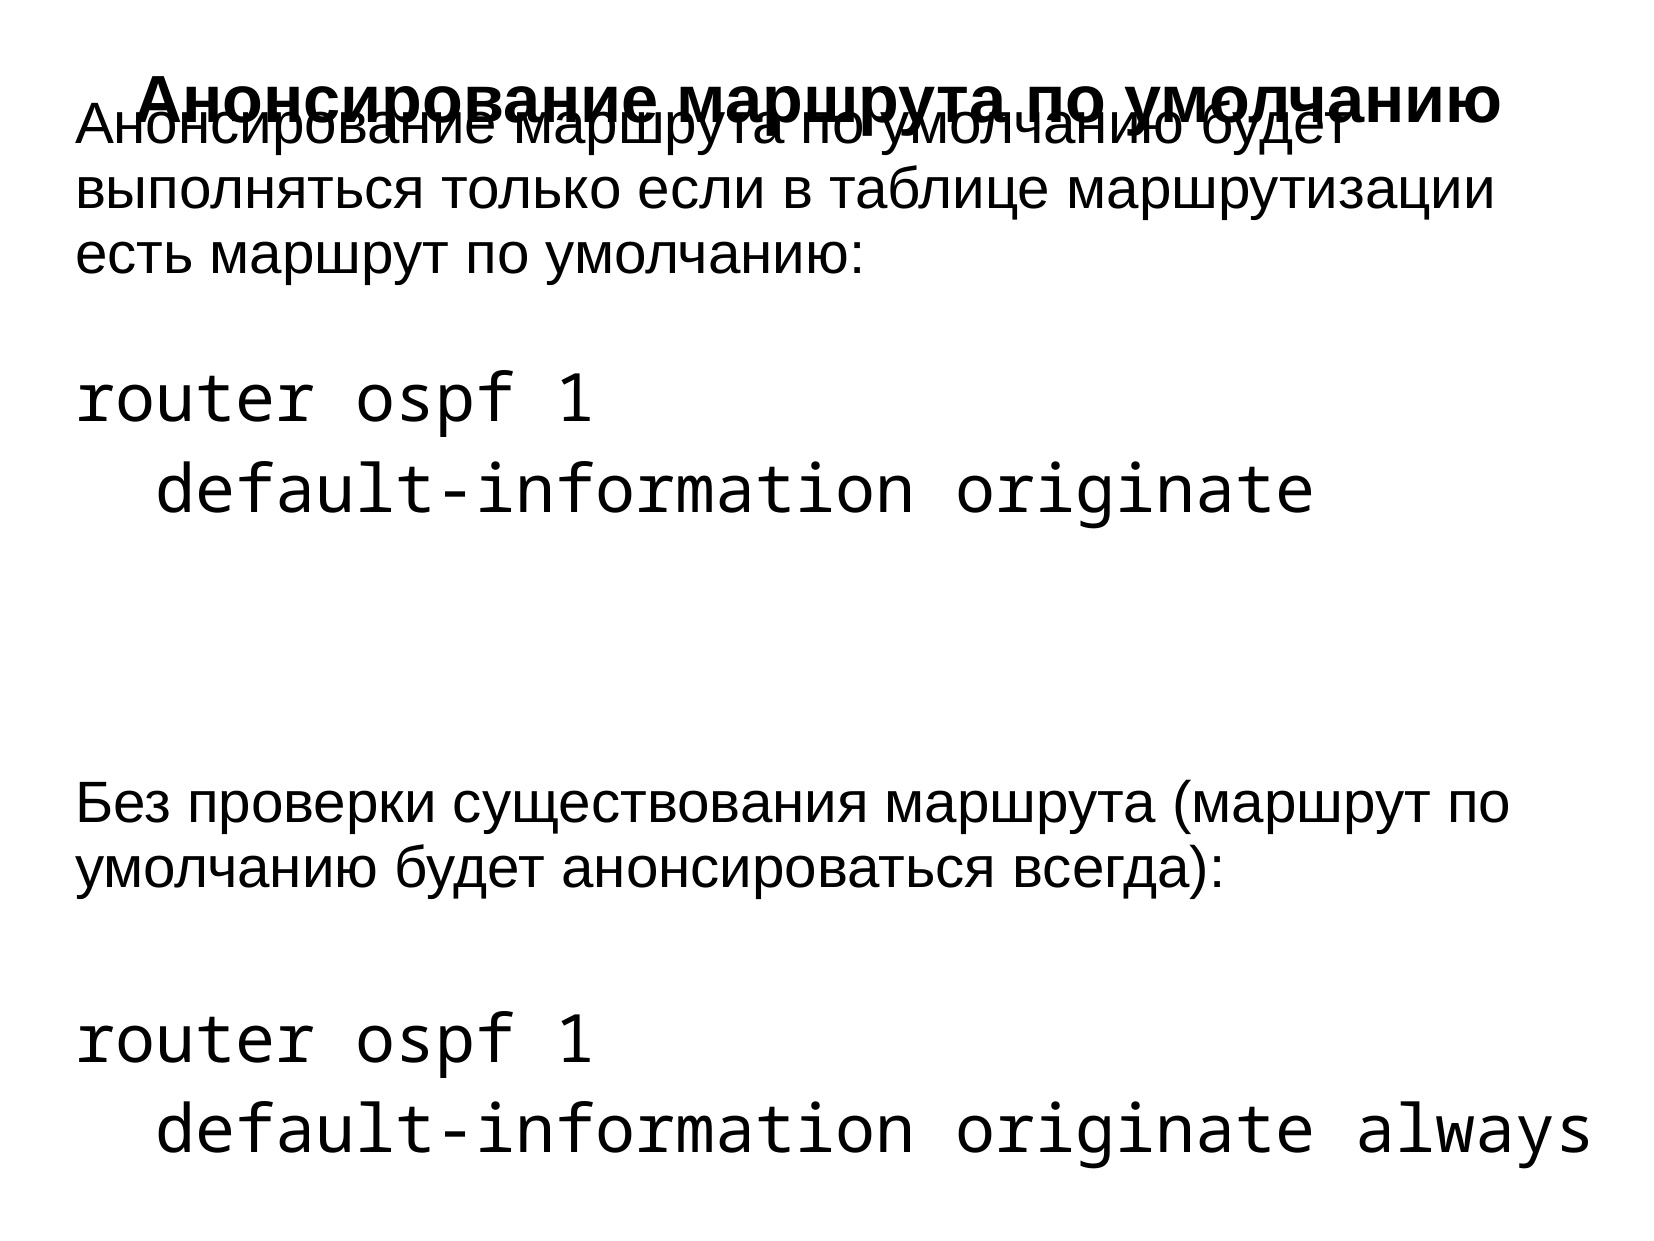

Анонсирование маршрута по умолчанию
# Анонсирование маршрута по умолчанию будет выполняться только если в таблице маршрутизации есть маршрут по умолчанию:
router ospf 1
 default-information originate
Без проверки существования маршрута (маршрут по умолчанию будет анонсироваться всегда):
router ospf 1
 default-information originate always